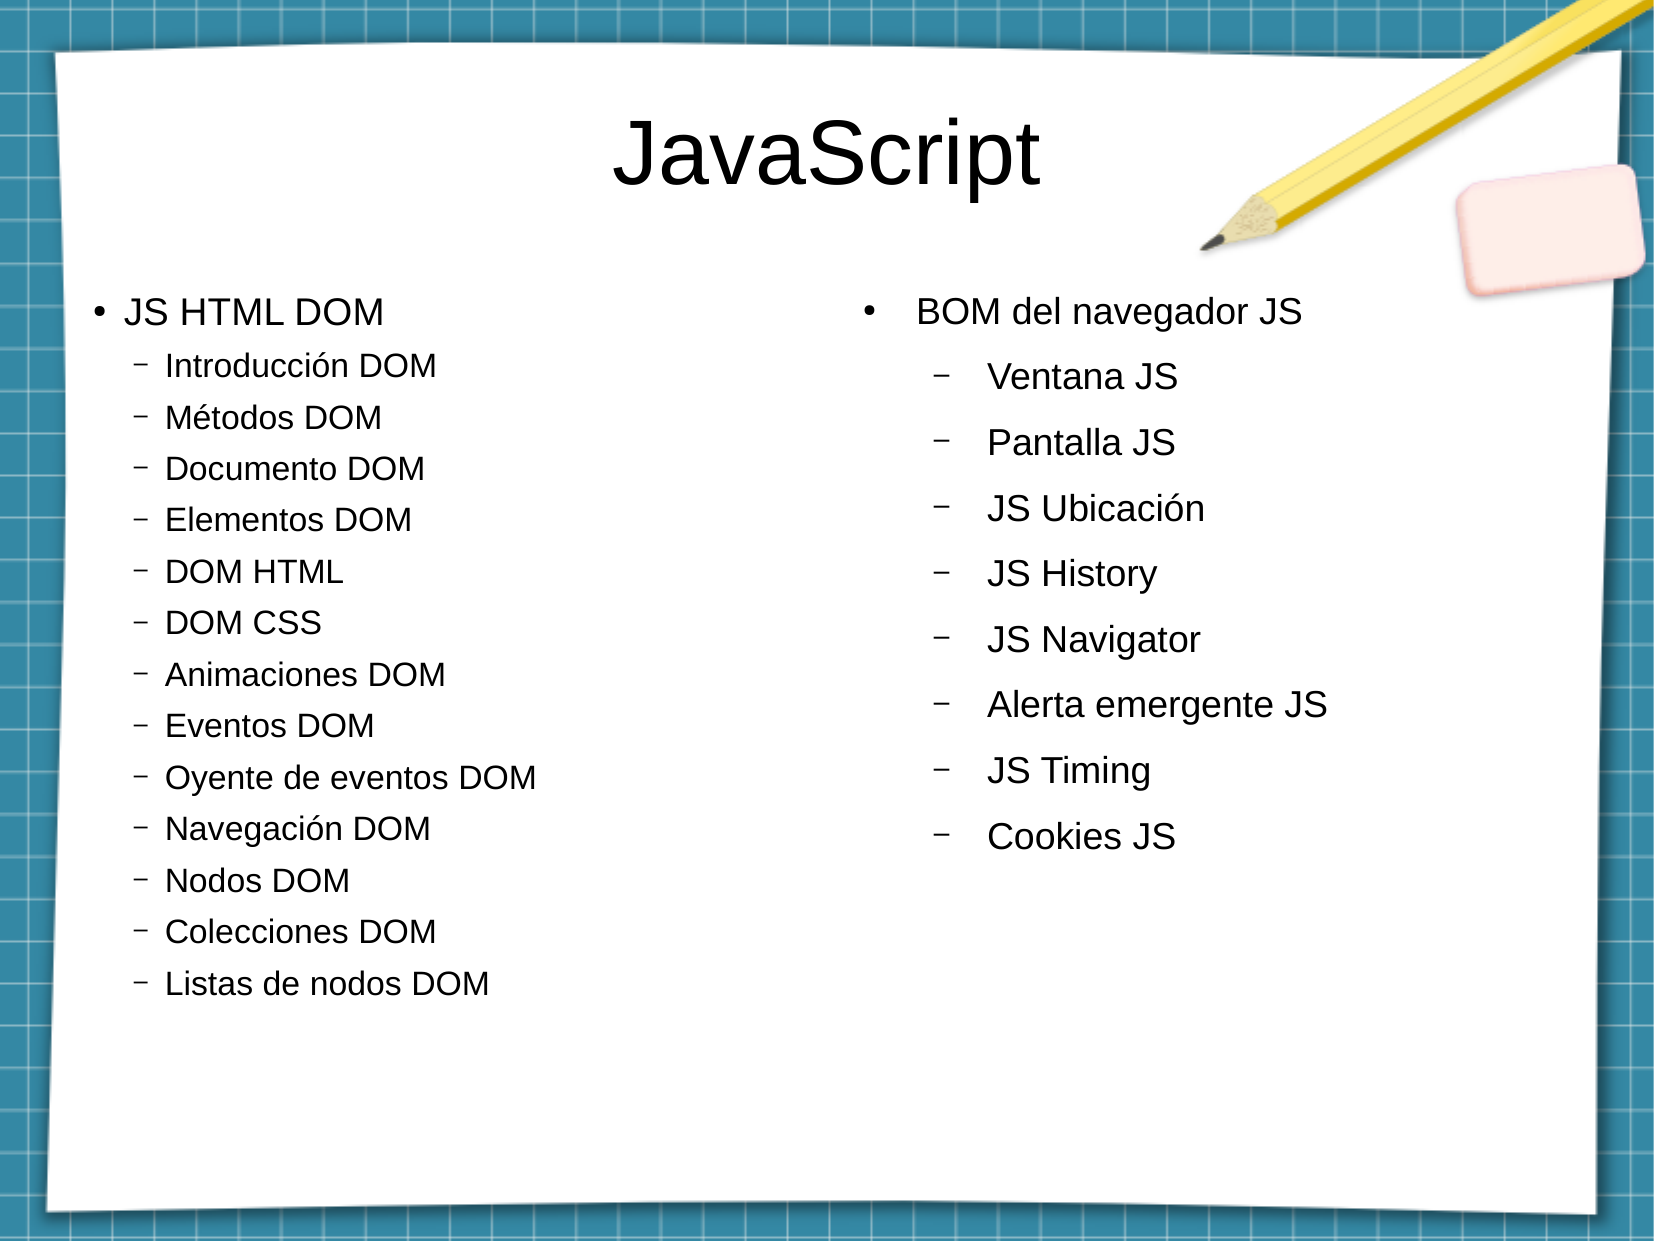

# JavaScript
JS HTML DOM
Introducción DOM
Métodos DOM
Documento DOM
Elementos DOM
DOM HTML
DOM CSS
Animaciones DOM
Eventos DOM
Oyente de eventos DOM
Navegación DOM
Nodos DOM
Colecciones DOM
Listas de nodos DOM
BOM del navegador JS
Ventana JS
Pantalla JS
JS Ubicación
JS History
JS Navigator
Alerta emergente JS
JS Timing
Cookies JS